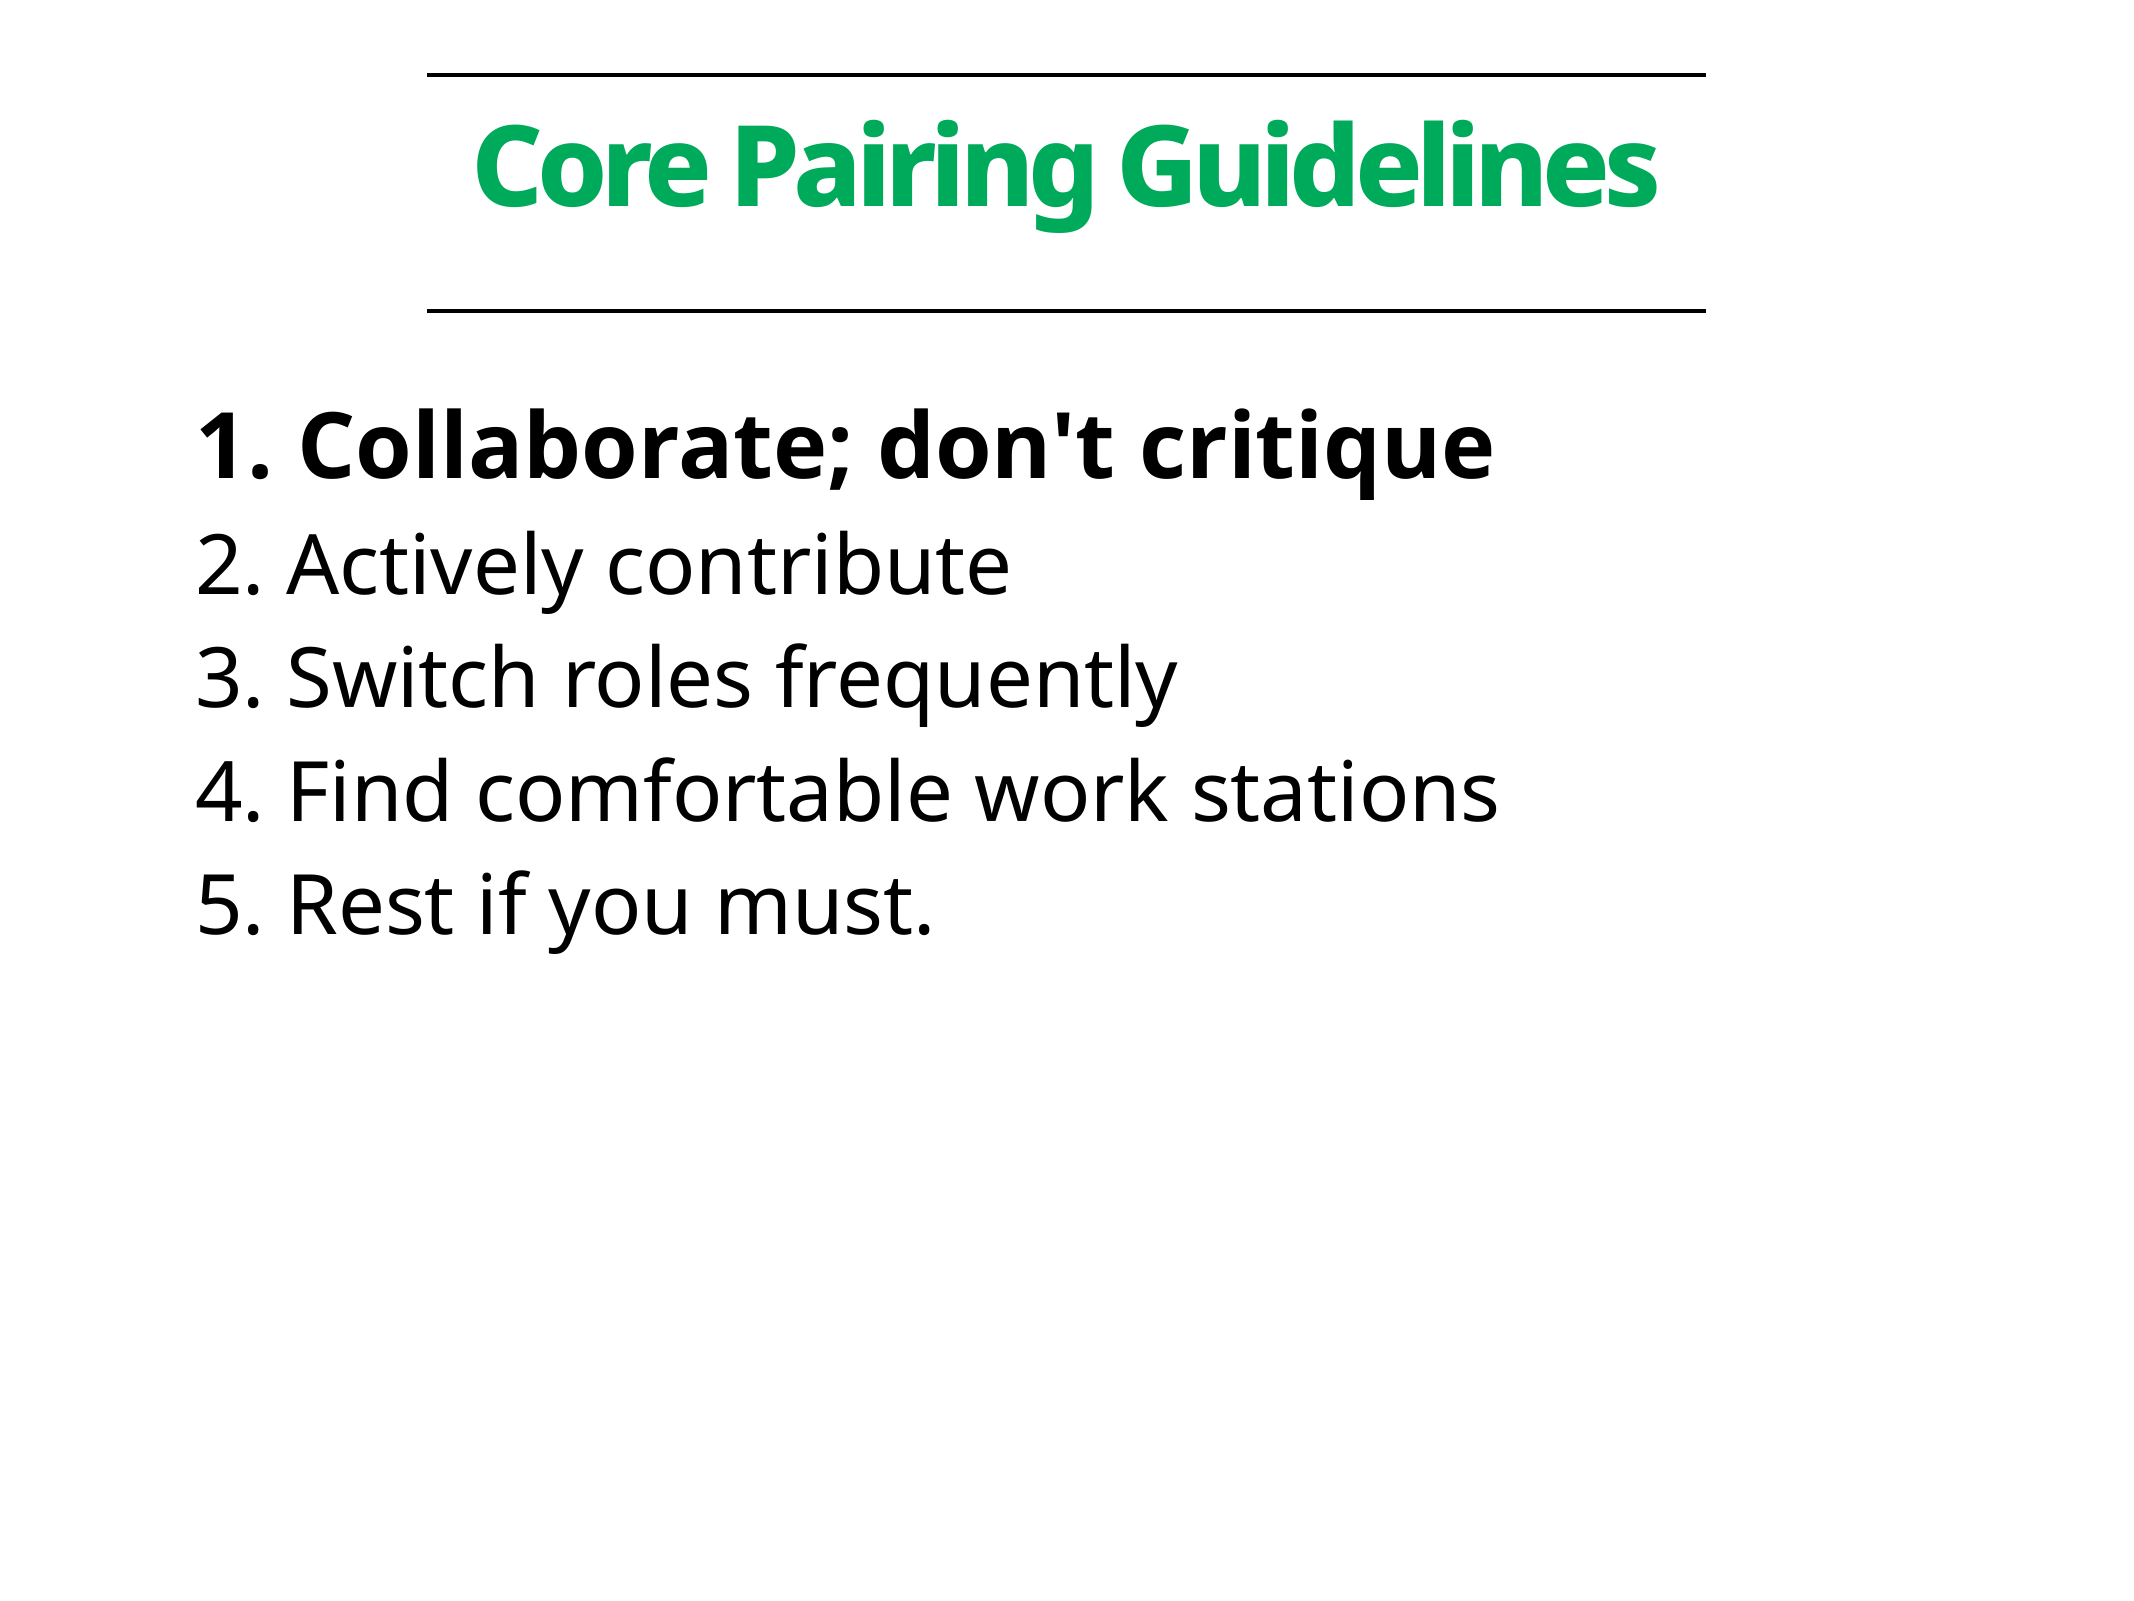

# Core Pairing Guidelines
1. Collaborate; don't critique
2. Actively contribute
3. Switch roles frequently
4. Find comfortable work stations
5. Rest if you must.